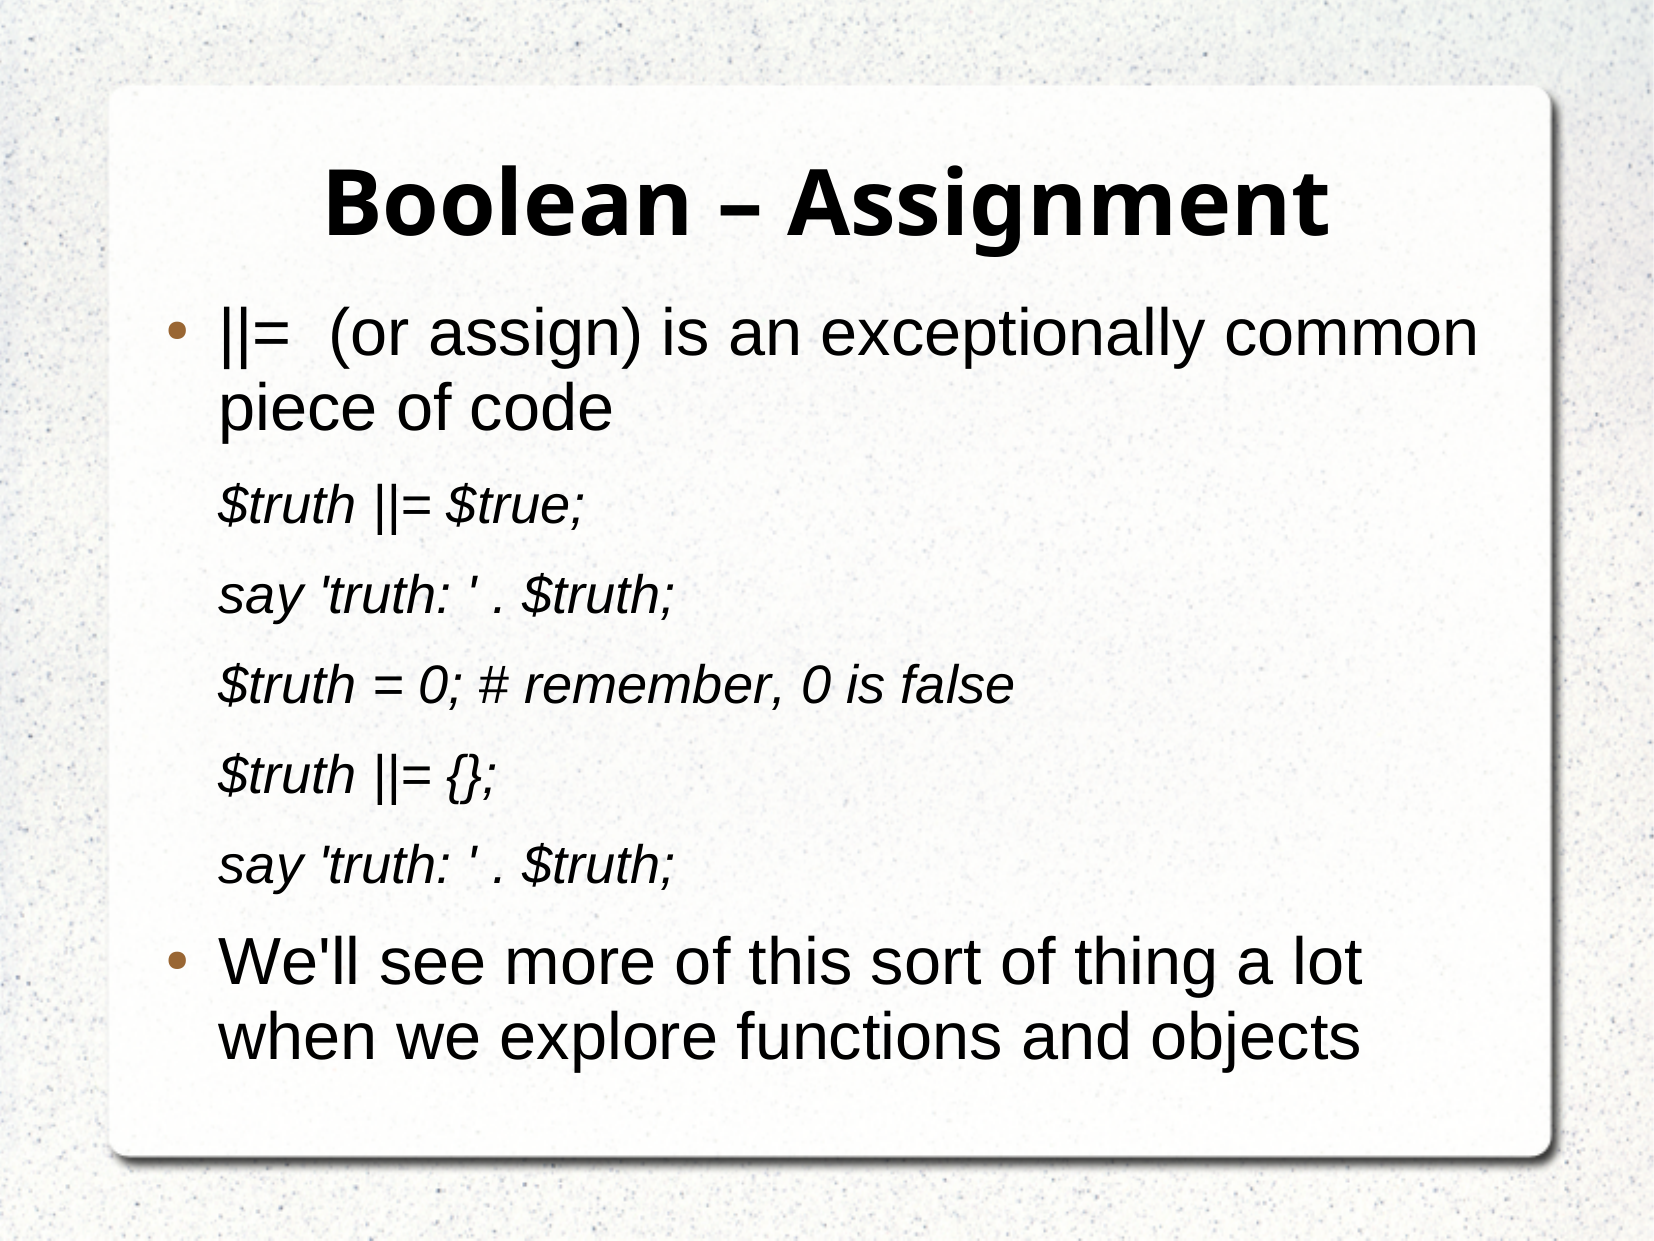

# Boolean – Assignment
||= (or assign) is an exceptionally common piece of code
$truth ||= $true;
say 'truth: ' . $truth;
$truth = 0; # remember, 0 is false
$truth ||= {};
say 'truth: ' . $truth;
We'll see more of this sort of thing a lot when we explore functions and objects